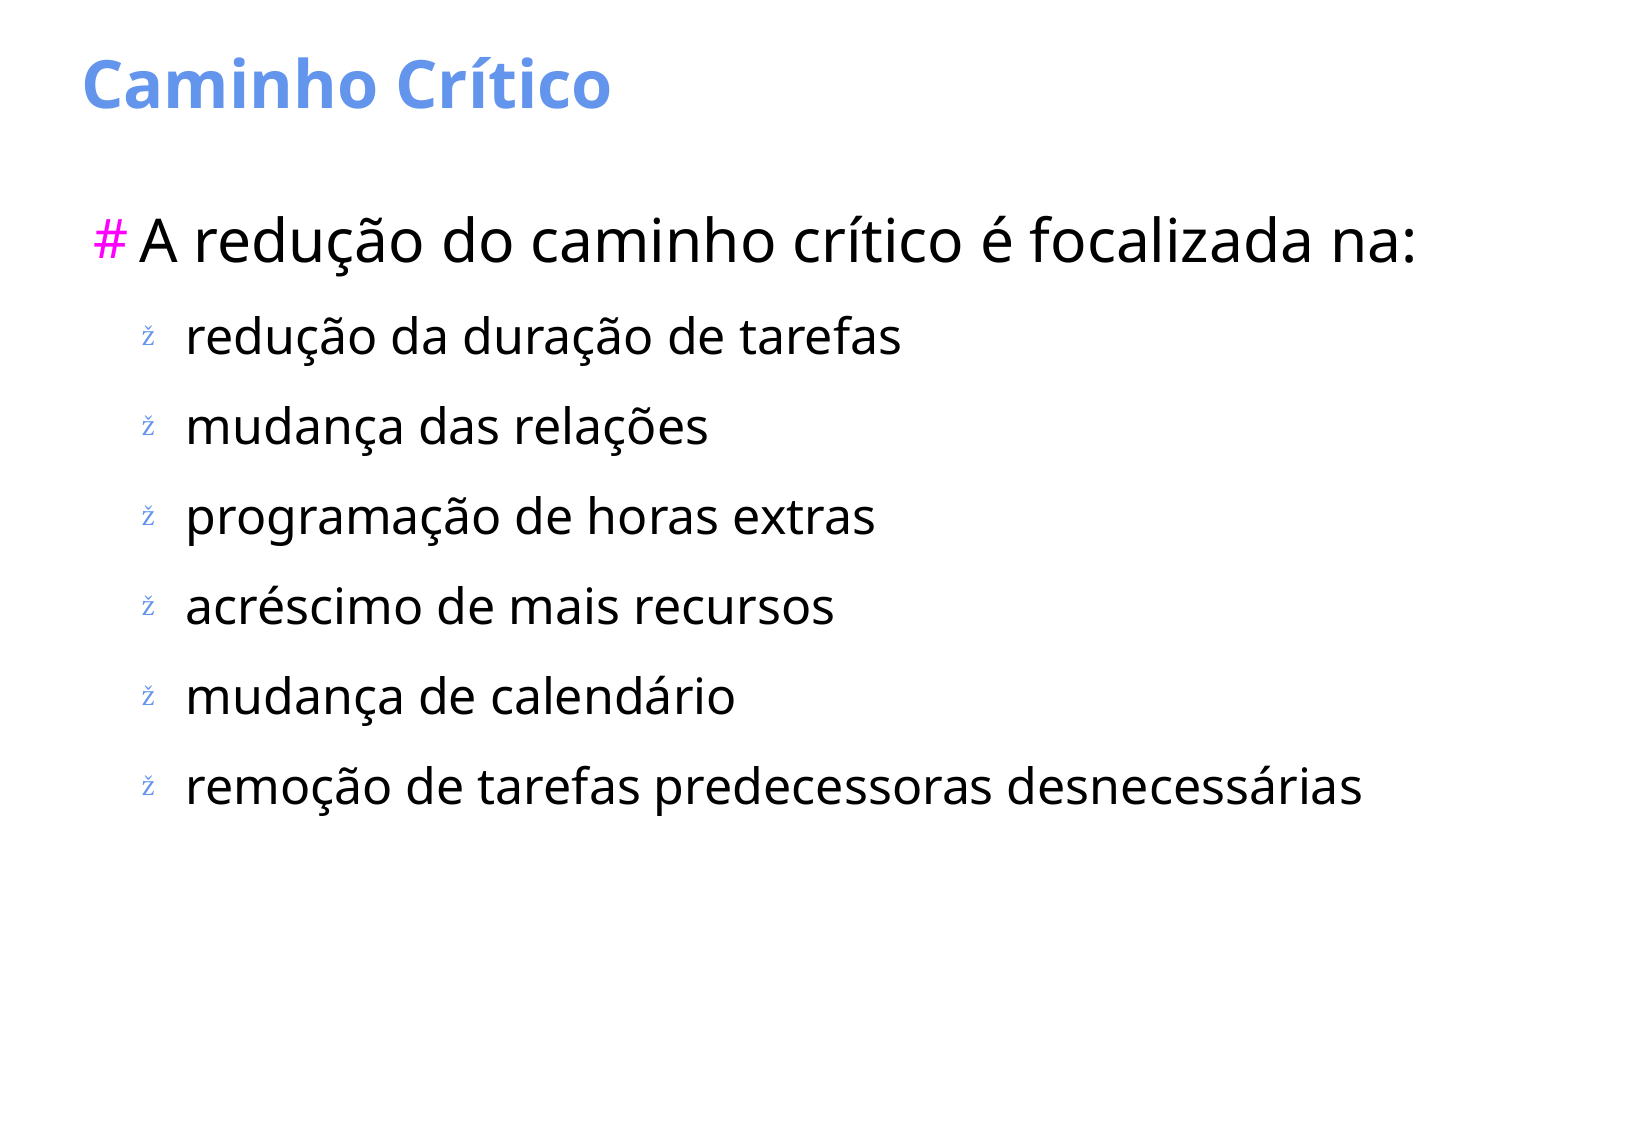

# Caminho Crítico
A redução do caminho crítico é focalizada na:
redução da duração de tarefas
mudança das relações
programação de horas extras
acréscimo de mais recursos
mudança de calendário
remoção de tarefas predecessoras desnecessárias